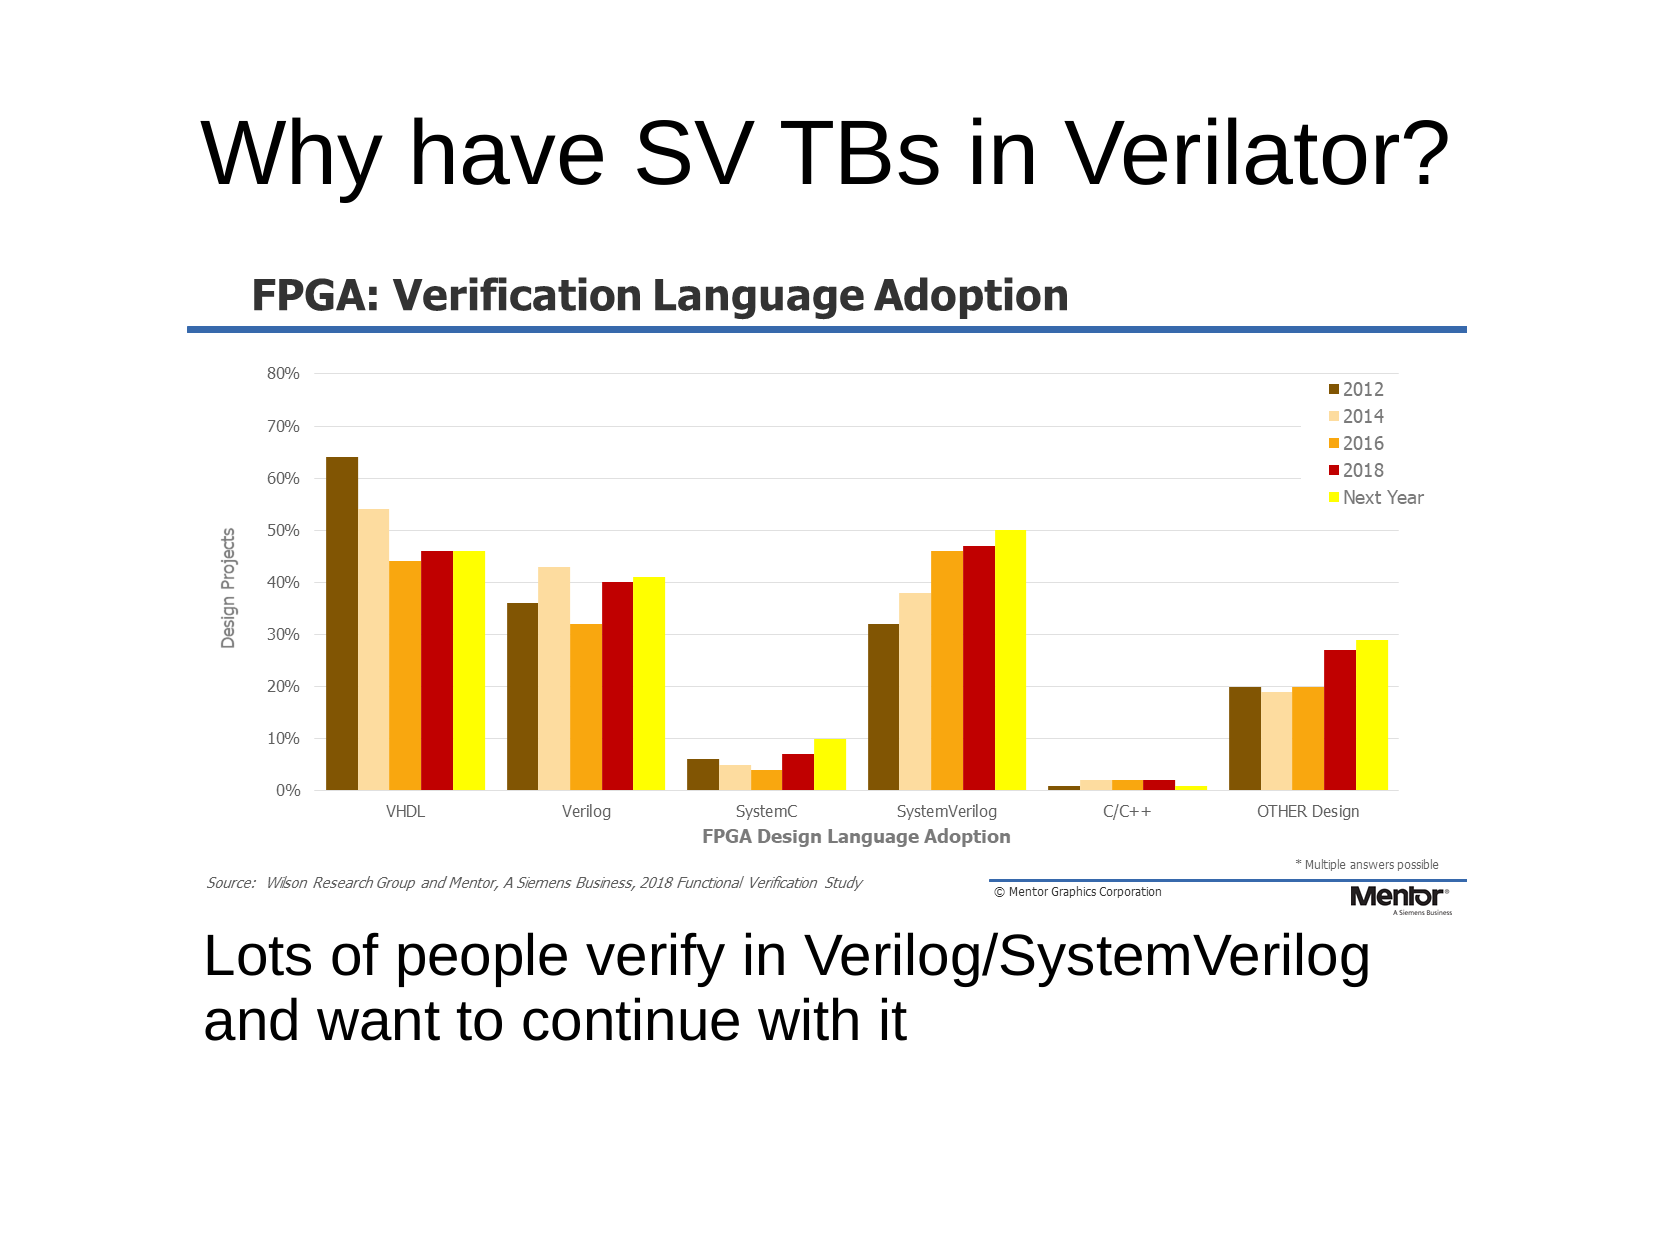

# Why have SV TBs in Verilator?
Lots of people verify in Verilog/SystemVerilog and want to continue with it